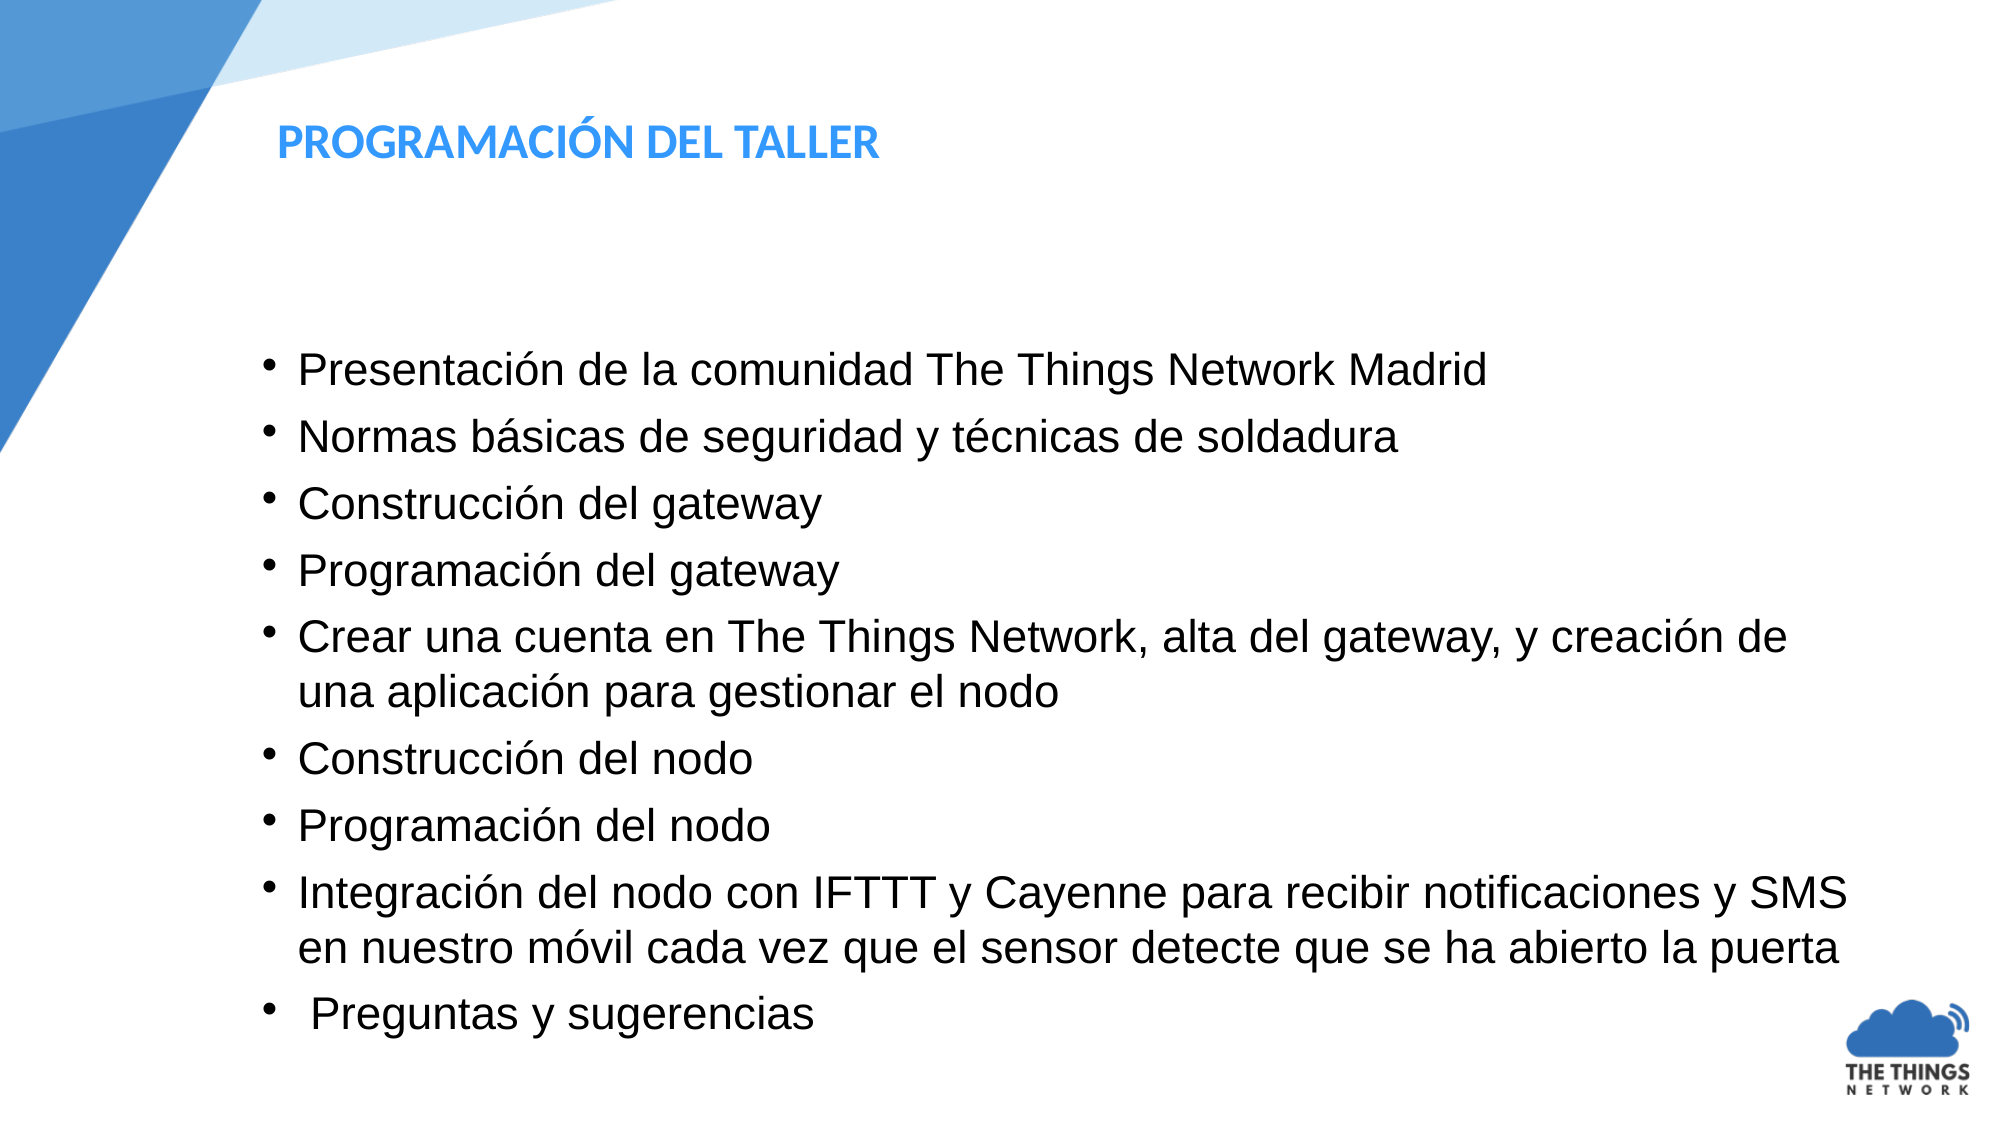

PROGRAMACIÓN DEL TALLER
Presentación de la comunidad The Things Network Madrid
Normas básicas de seguridad y técnicas de soldadura
Construcción del gateway
Programación del gateway
Crear una cuenta en The Things Network, alta del gateway, y creación de una aplicación para gestionar el nodo
Construcción del nodo
Programación del nodo
Integración del nodo con IFTTT y Cayenne para recibir notificaciones y SMS en nuestro móvil cada vez que el sensor detecte que se ha abierto la puerta
 Preguntas y sugerencias